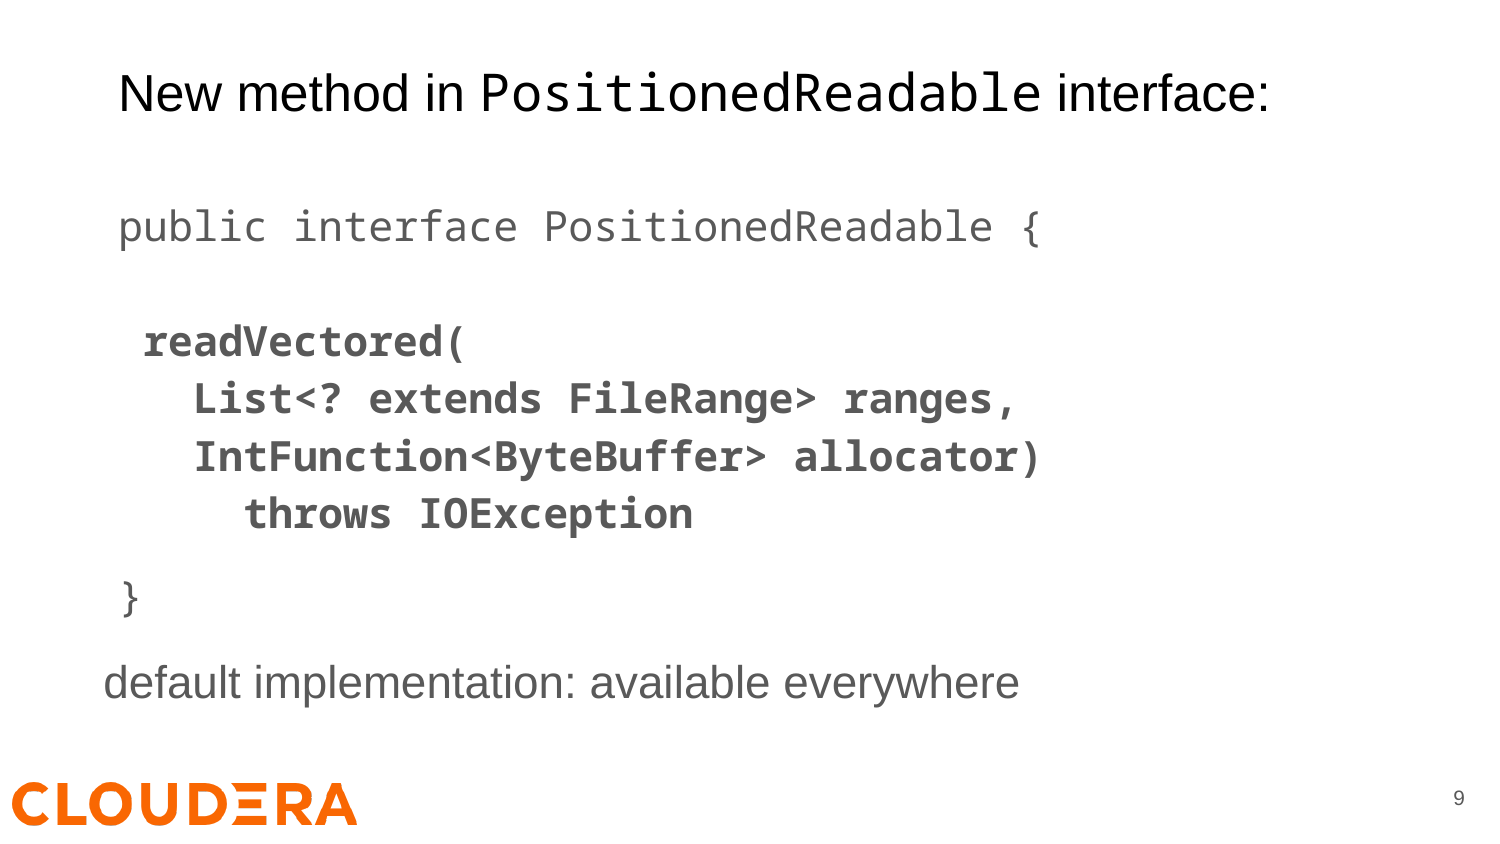

# New method in PositionedReadable interface:
public interface PositionedReadable {
 readVectored(
 List<? extends FileRange> ranges,
 IntFunction<ByteBuffer> allocator)
 throws IOException
}
default implementation: available everywhere